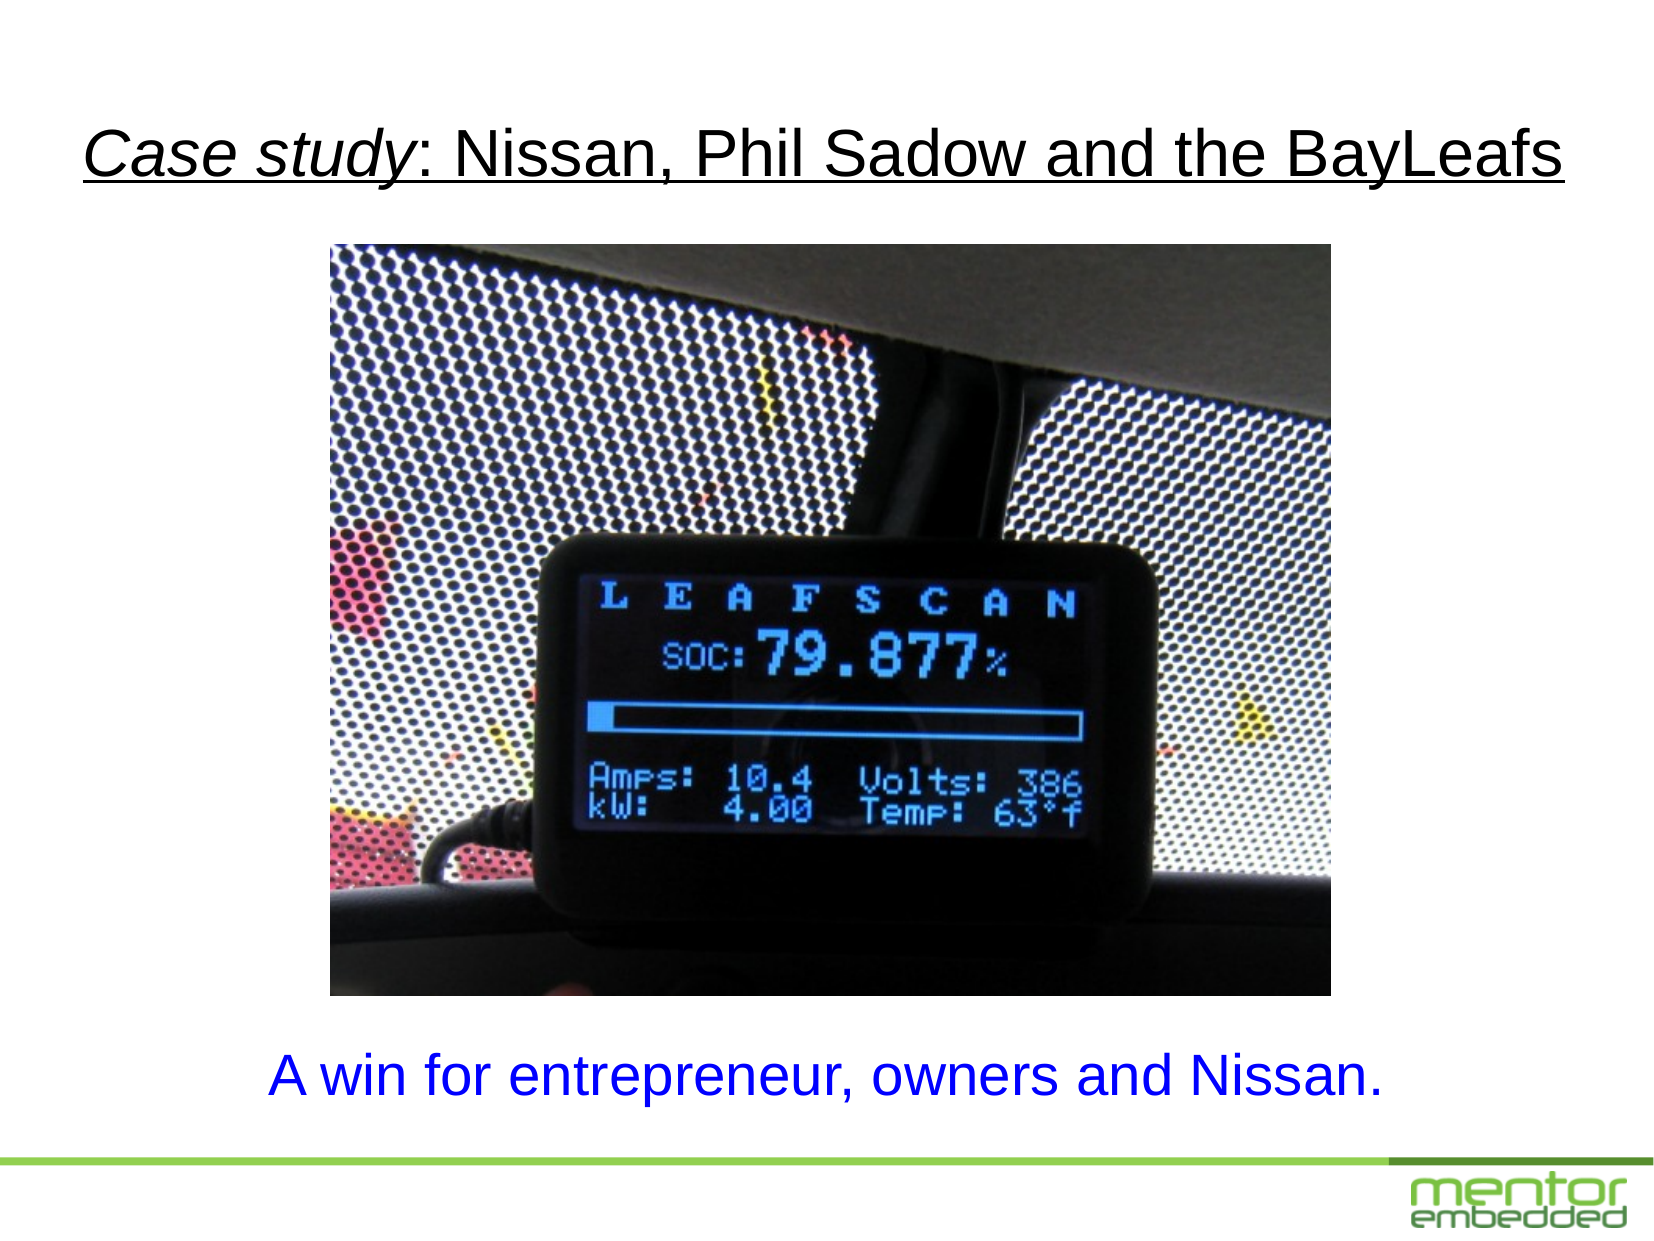

# Case study: Nissan, Phil Sadow and the BayLeafs
A win for entrepreneur, owners and Nissan.